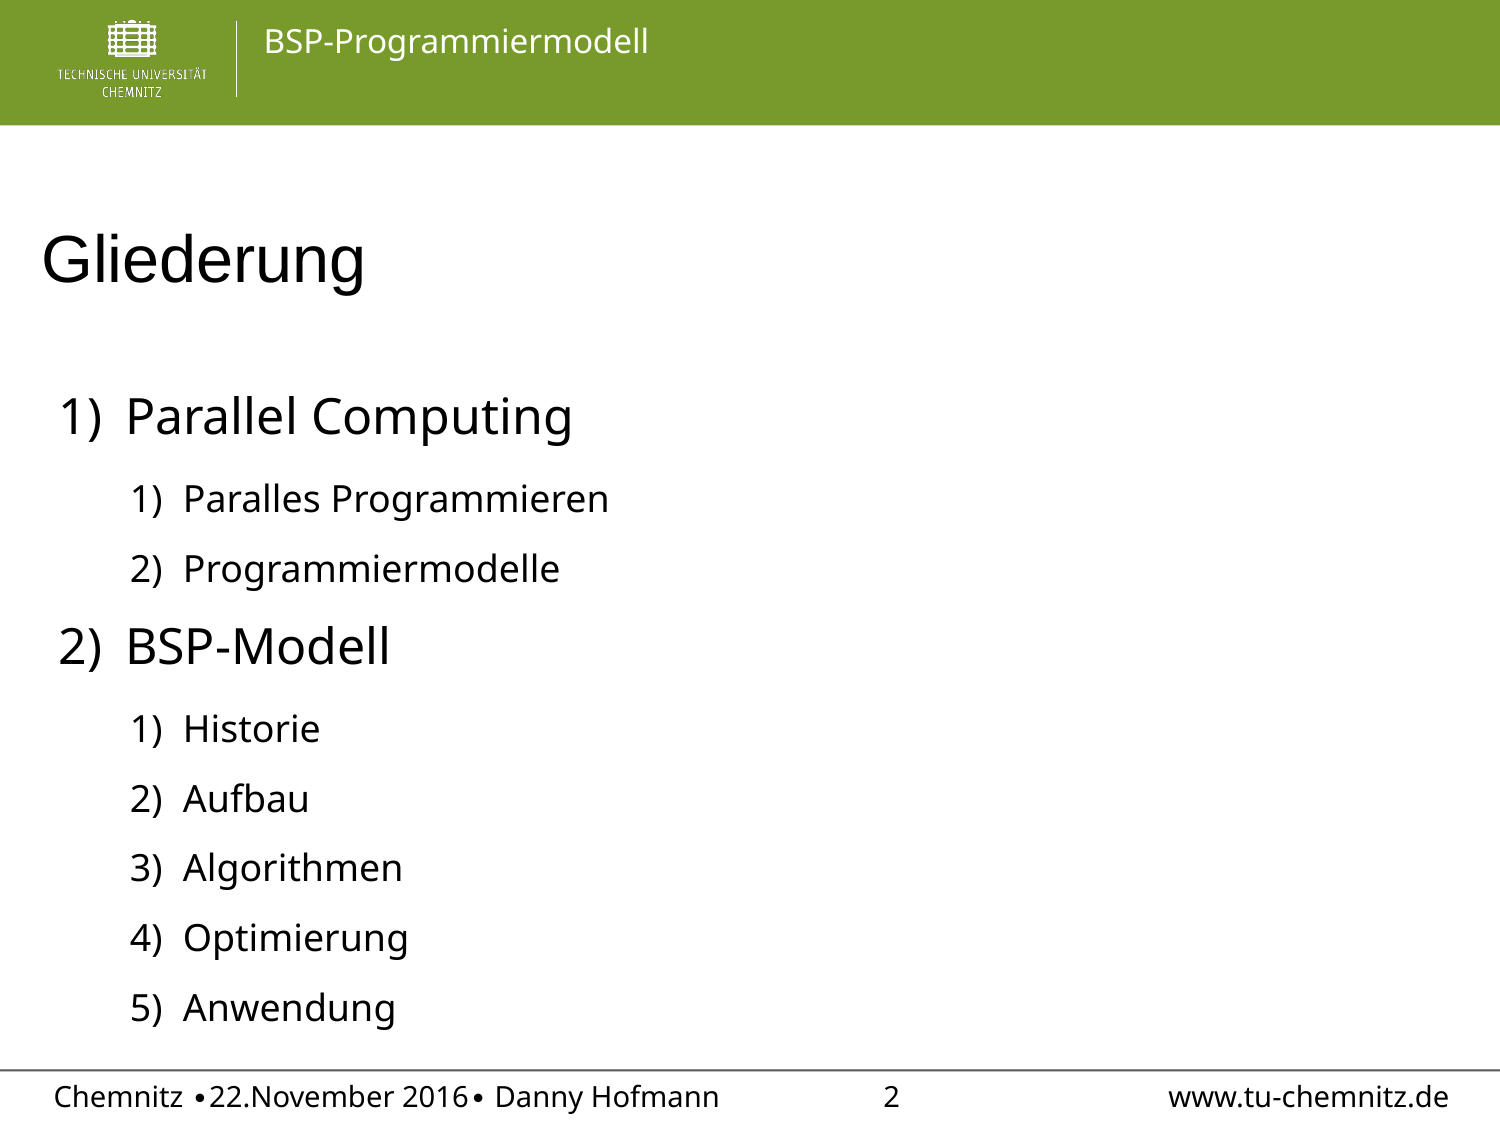

# Gliederung
 Parallel Computing
Paralles Programmieren
Programmiermodelle
 BSP-Modell
Historie
Aufbau
Algorithmen
Optimierung
Anwendung